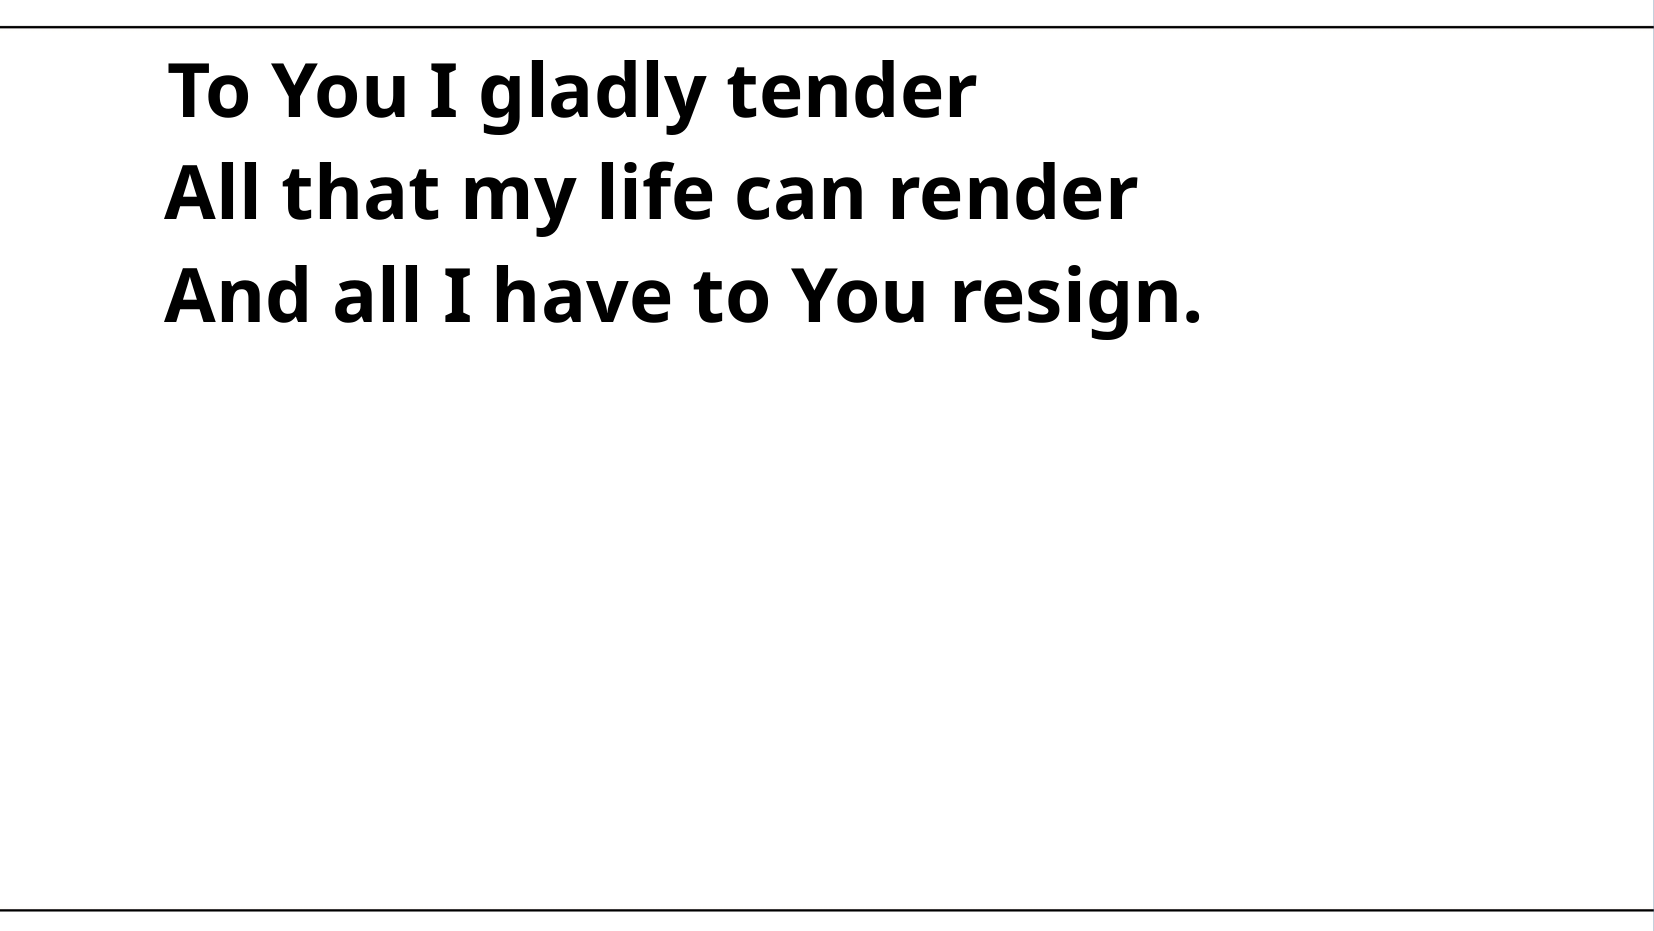

To You I gladly tender
All that my life can render
And all I have to You resign.